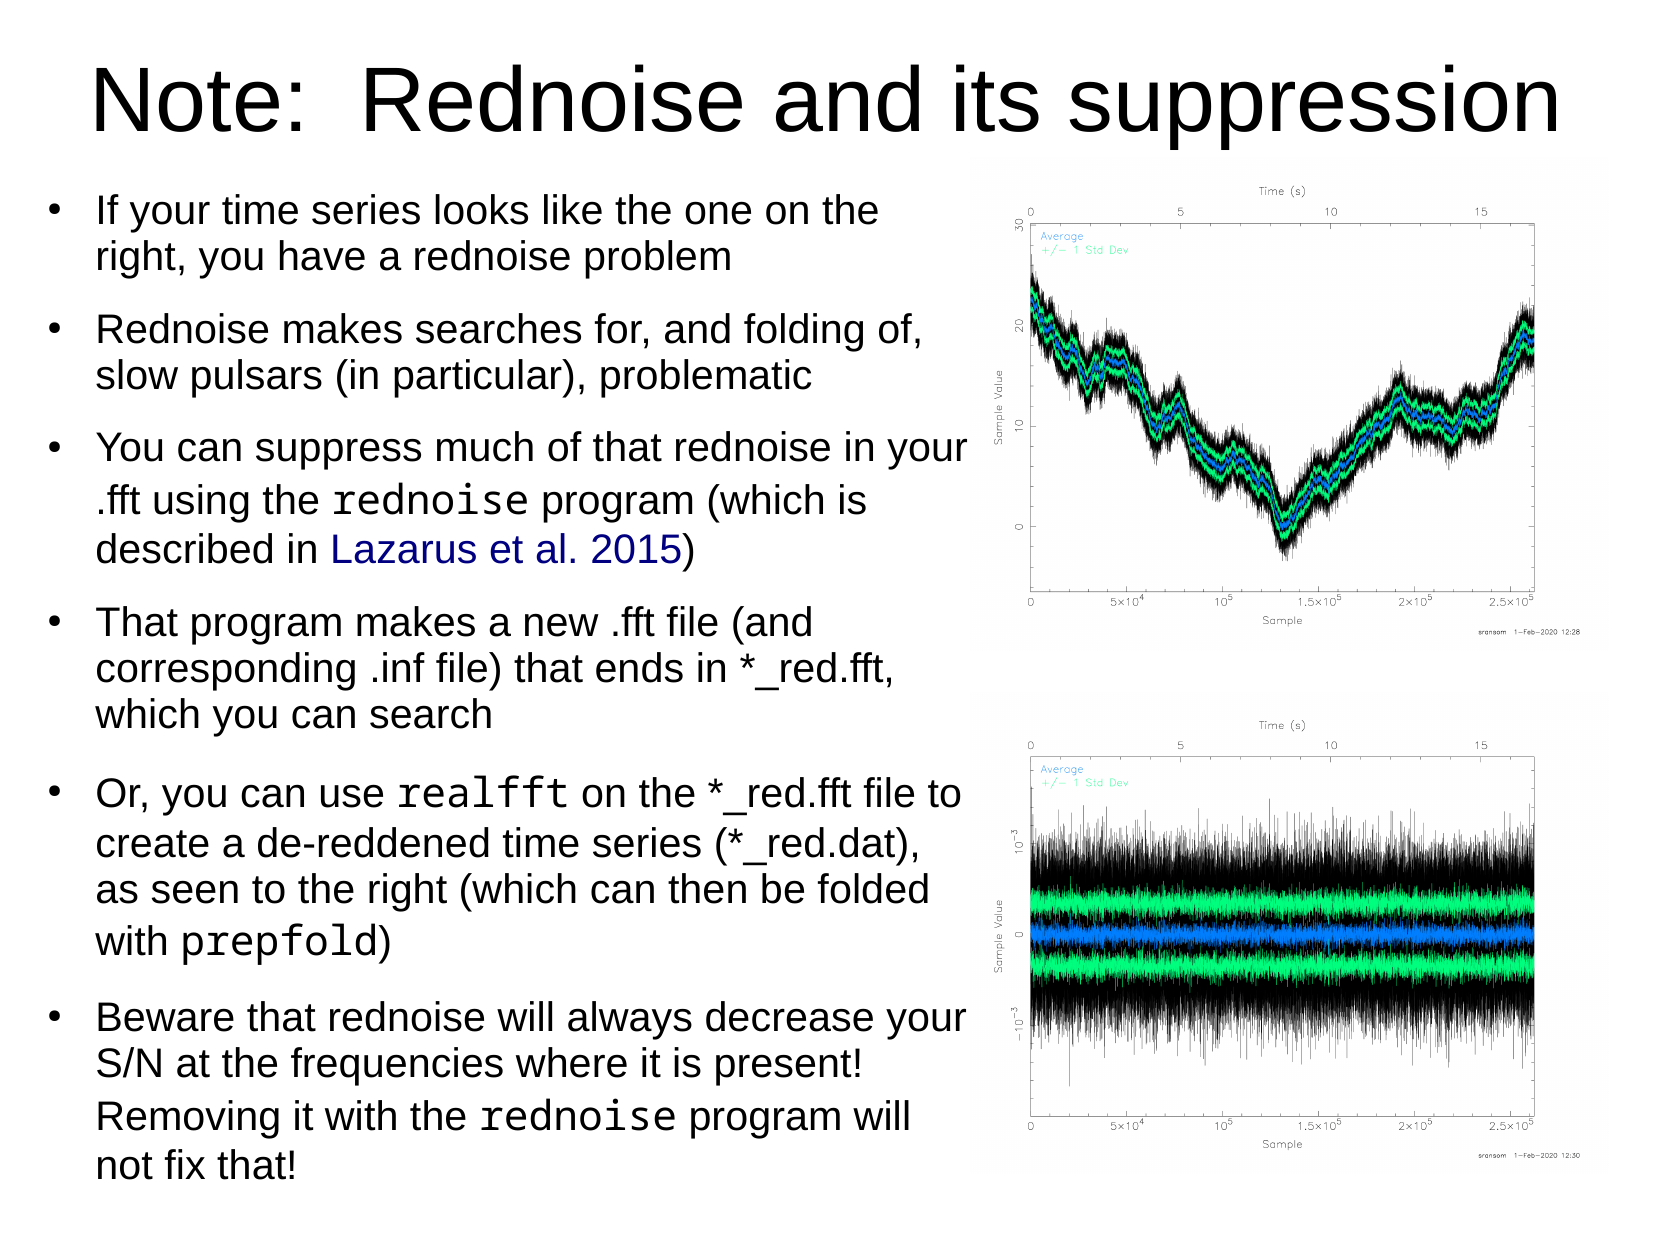

# Note: Rednoise and its suppression
If your time series looks like the one on the right, you have a rednoise problem
Rednoise makes searches for, and folding of, slow pulsars (in particular), problematic
You can suppress much of that rednoise in your .fft using the rednoise program (which is described in Lazarus et al. 2015)
That program makes a new .fft file (and corresponding .inf file) that ends in *_red.fft, which you can search
Or, you can use realfft on the *_red.fft file to create a de-reddened time series (*_red.dat), as seen to the right (which can then be folded with prepfold)
Beware that rednoise will always decrease your S/N at the frequencies where it is present! Removing it with the rednoise program will not fix that!